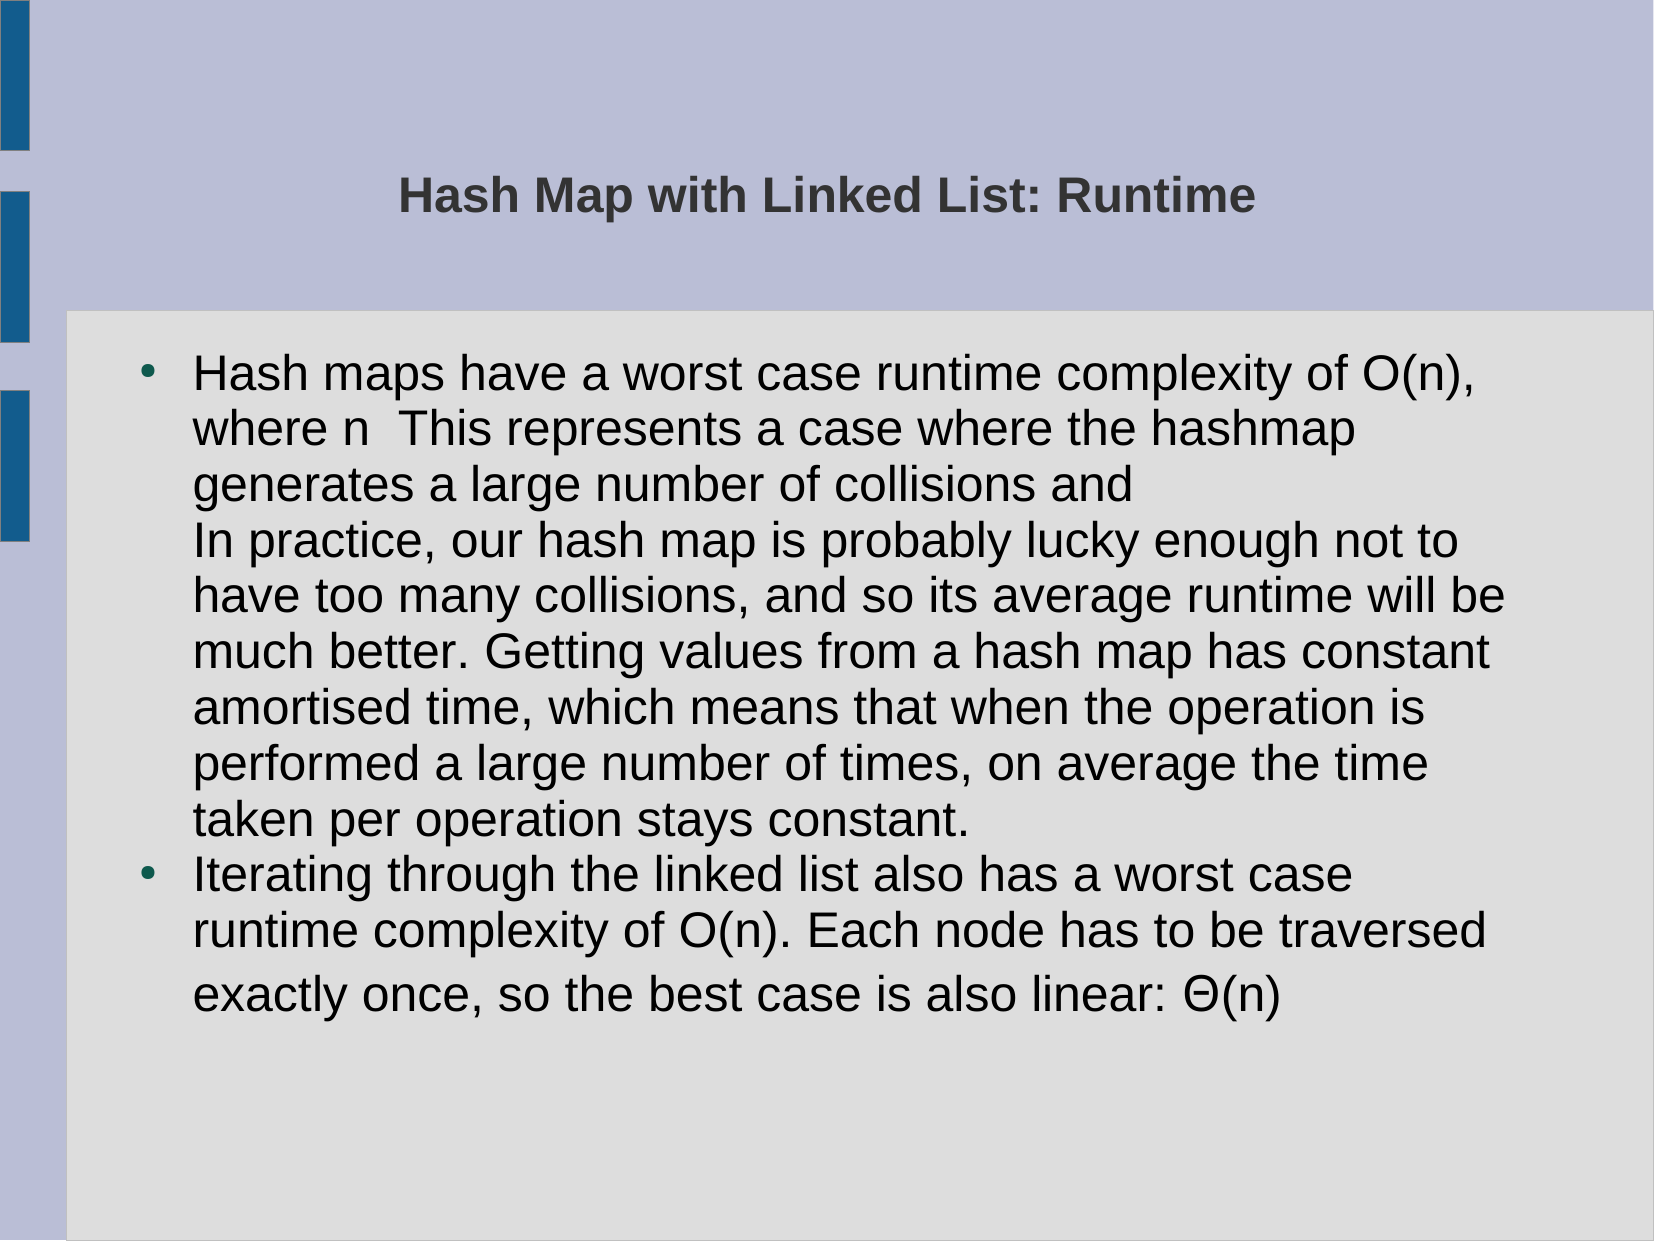

# Hash Map with Linked List: Runtime
Hash maps have a worst case runtime complexity of O(n), where n This represents a case where the hashmap generates a large number of collisions and
In practice, our hash map is probably lucky enough not to have too many collisions, and so its average runtime will be much better. Getting values from a hash map has constant amortised time, which means that when the operation is performed a large number of times, on average the time taken per operation stays constant.
Iterating through the linked list also has a worst case runtime complexity of O(n). Each node has to be traversed exactly once, so the best case is also linear: Θ(n)